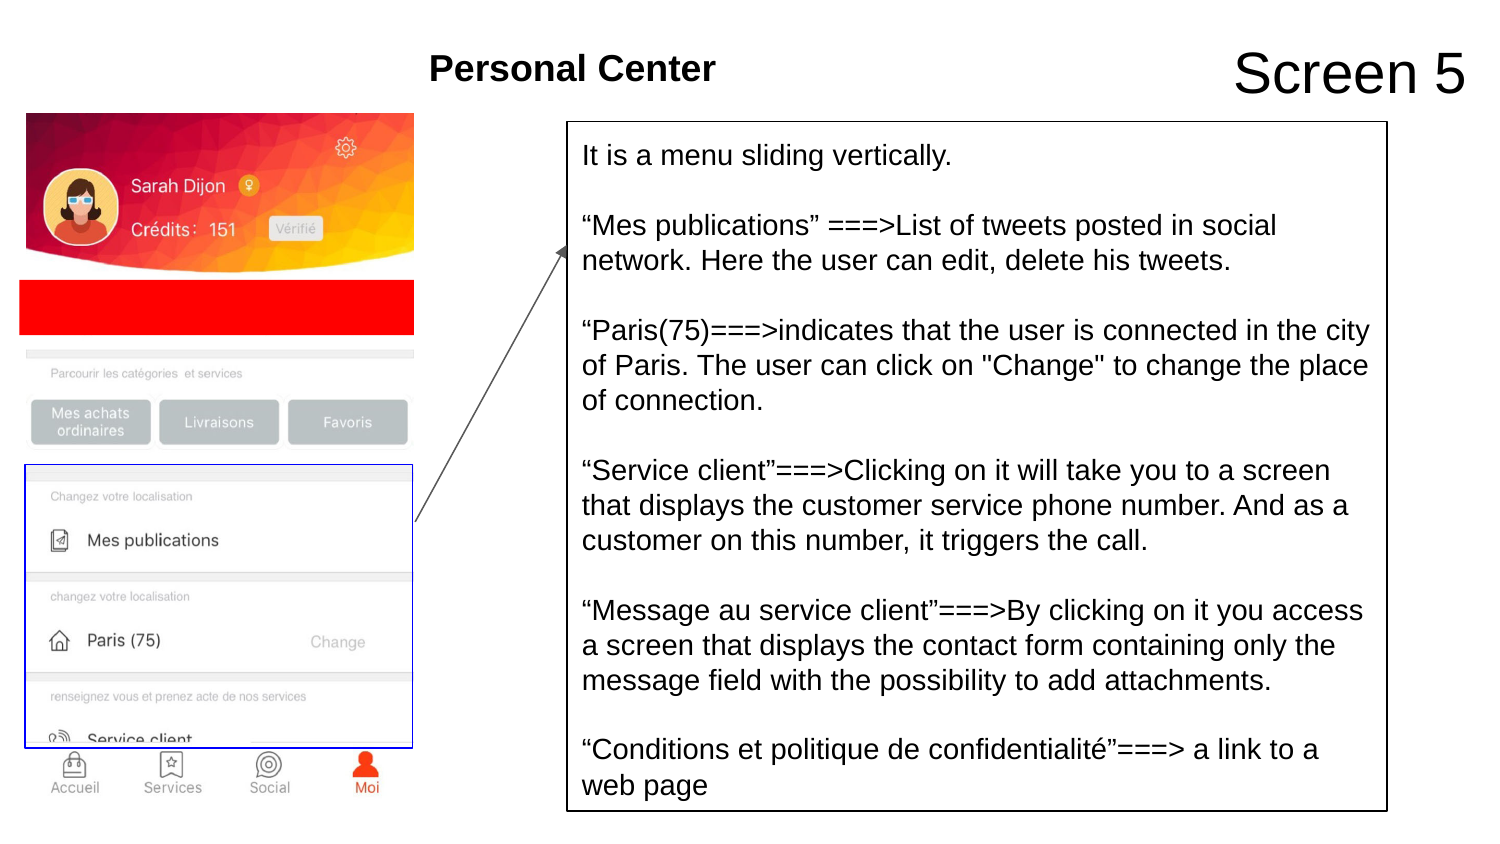

# Screen 5
Personal Center
It is a menu sliding vertically.
“Mes publications” ===>List of tweets posted in social network. Here the user can edit, delete his tweets.
“Paris(75)===>indicates that the user is connected in the city of Paris. The user can click on "Change" to change the place of connection.
“Service client”===>Clicking on it will take you to a screen that displays the customer service phone number. And as a customer on this number, it triggers the call.
“Message au service client”===>By clicking on it you access a screen that displays the contact form containing only the message field with the possibility to add attachments.
“Conditions et politique de confidentialité”===> a link to a web page